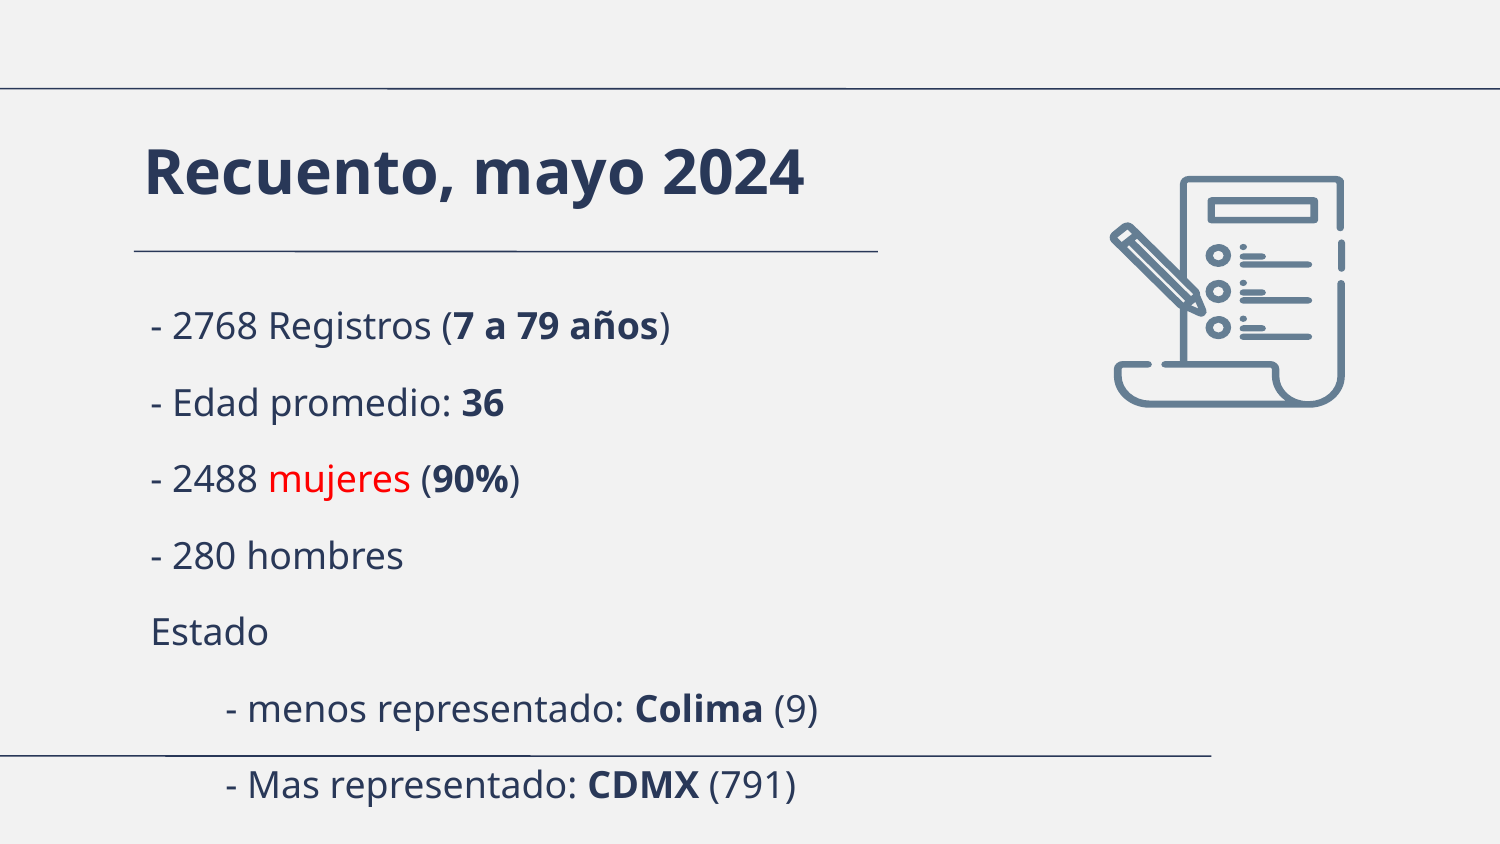

# Recuento, mayo 2024
- 2768 Registros (7 a 79 años)
- Edad promedio: 36
- 2488 mujeres (90%)
- 280 hombres
Estado
	- menos representado: Colima (9)
	- Mas representado: CDMX (791)